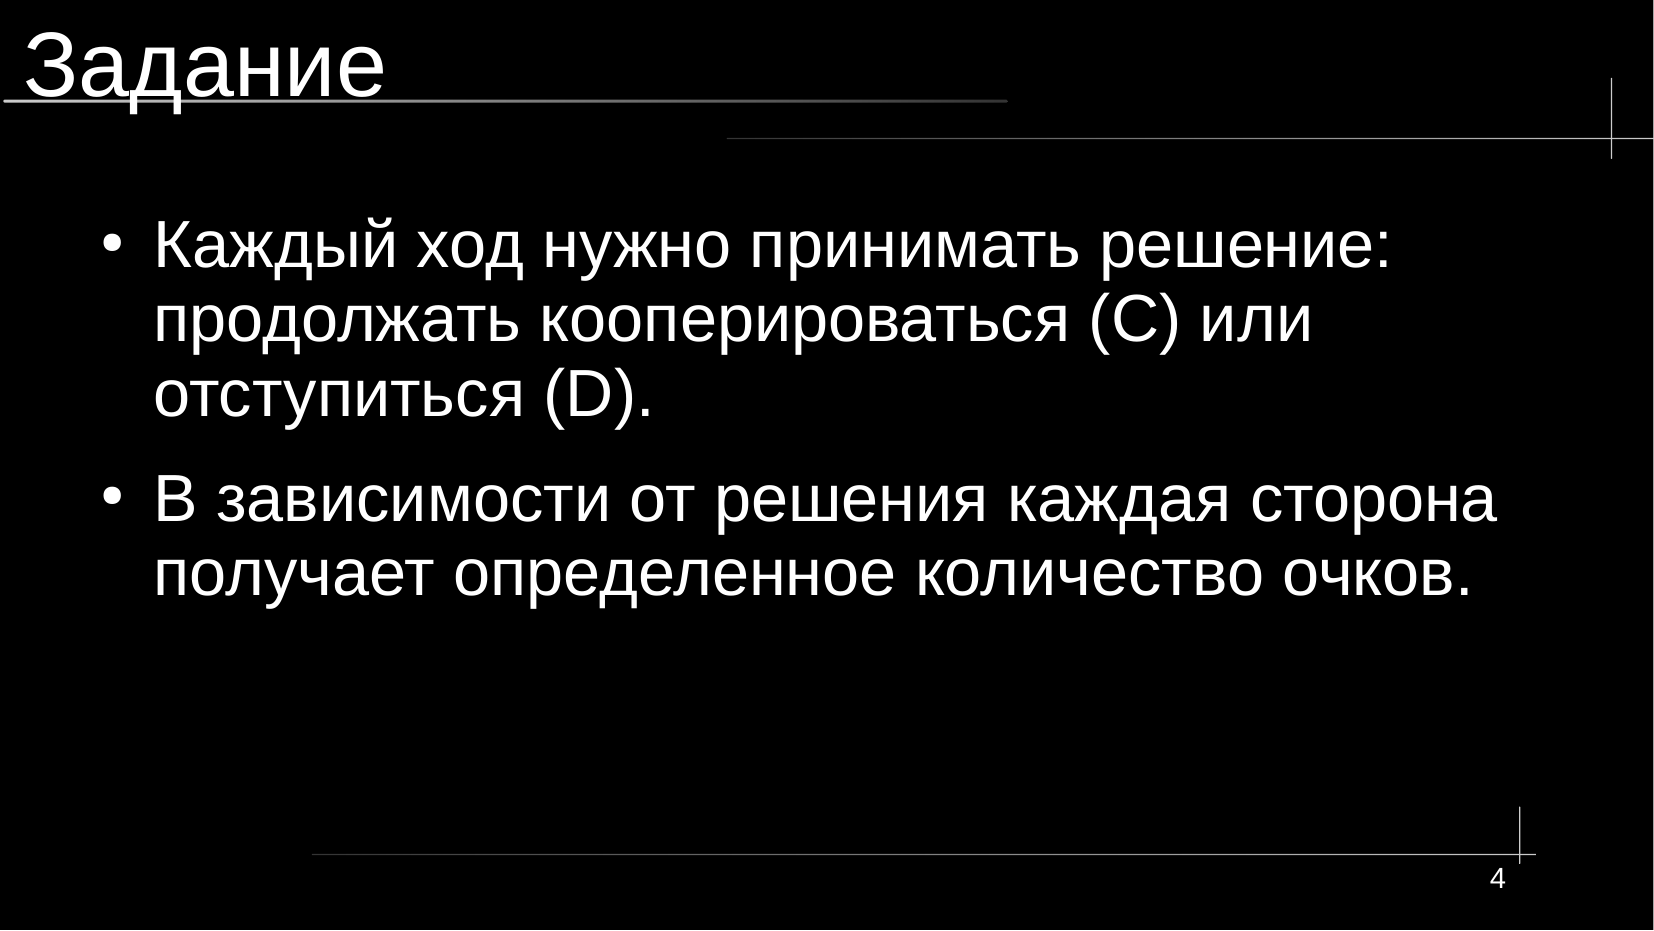

# Задание
Каждый ход нужно принимать решение: продолжать кооперироваться (C) или отступиться (D).
В зависимости от решения каждая сторона получает определенное количество очков.
4